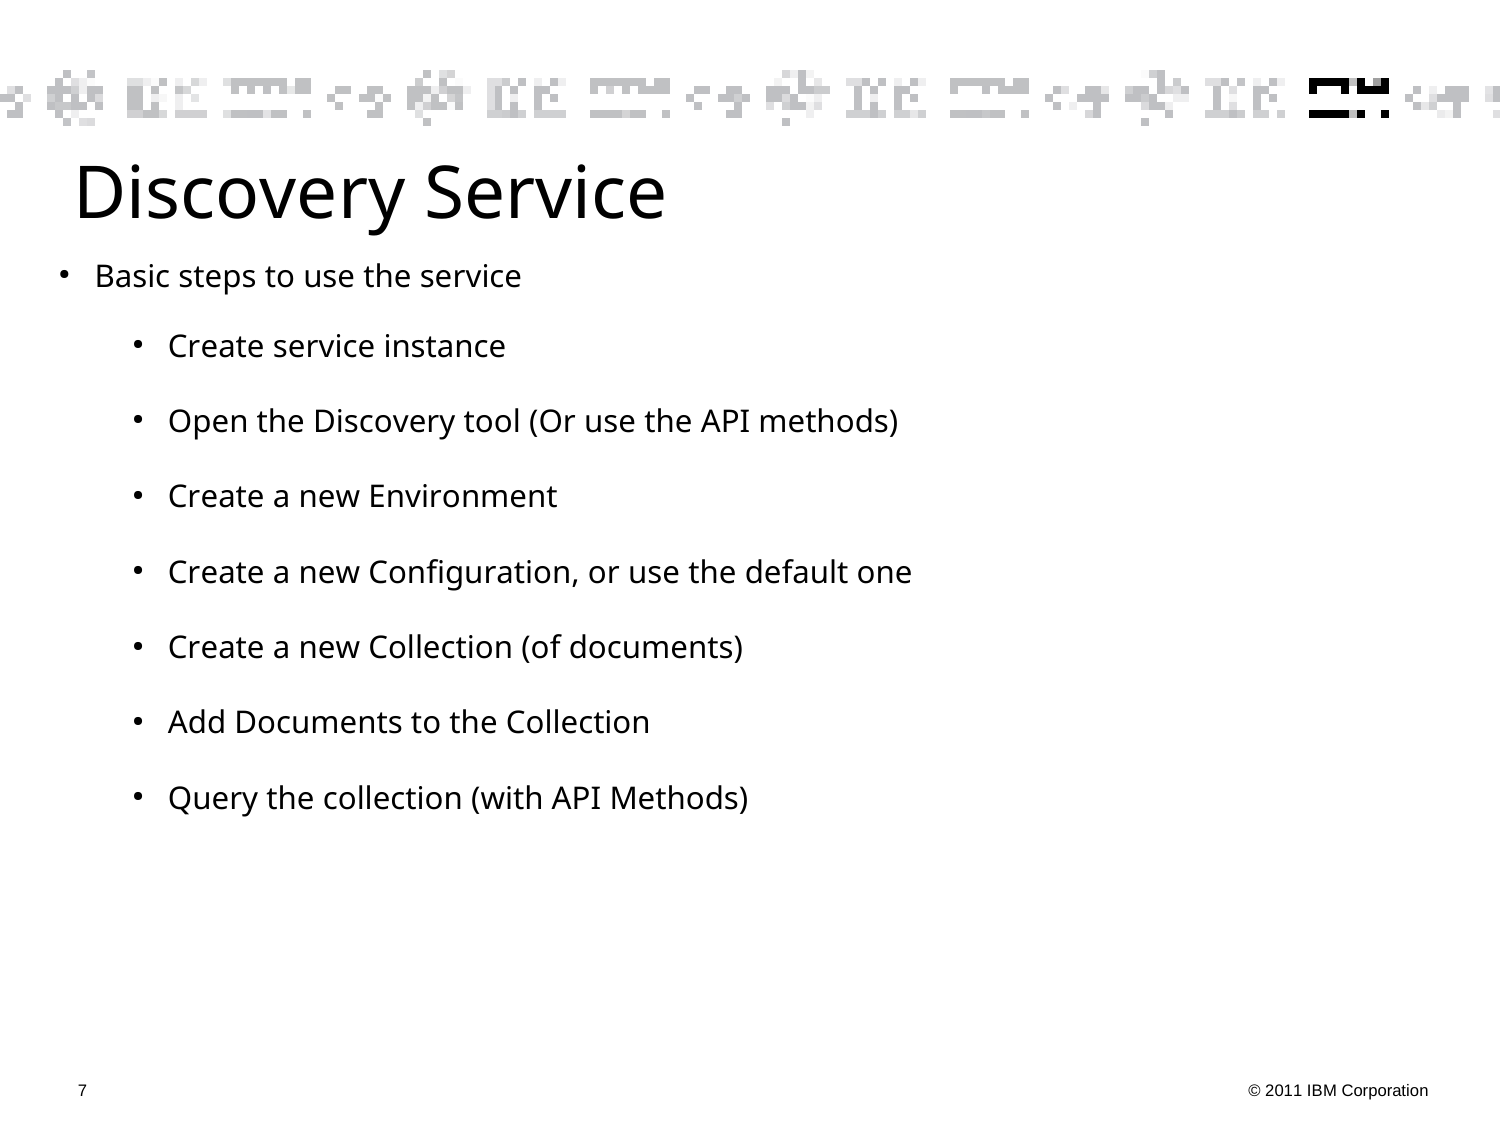

# Discovery Service
Basic steps to use the service
Create service instance
Open the Discovery tool (Or use the API methods)
Create a new Environment
Create a new Configuration, or use the default one
Create a new Collection (of documents)
Add Documents to the Collection
Query the collection (with API Methods)
7